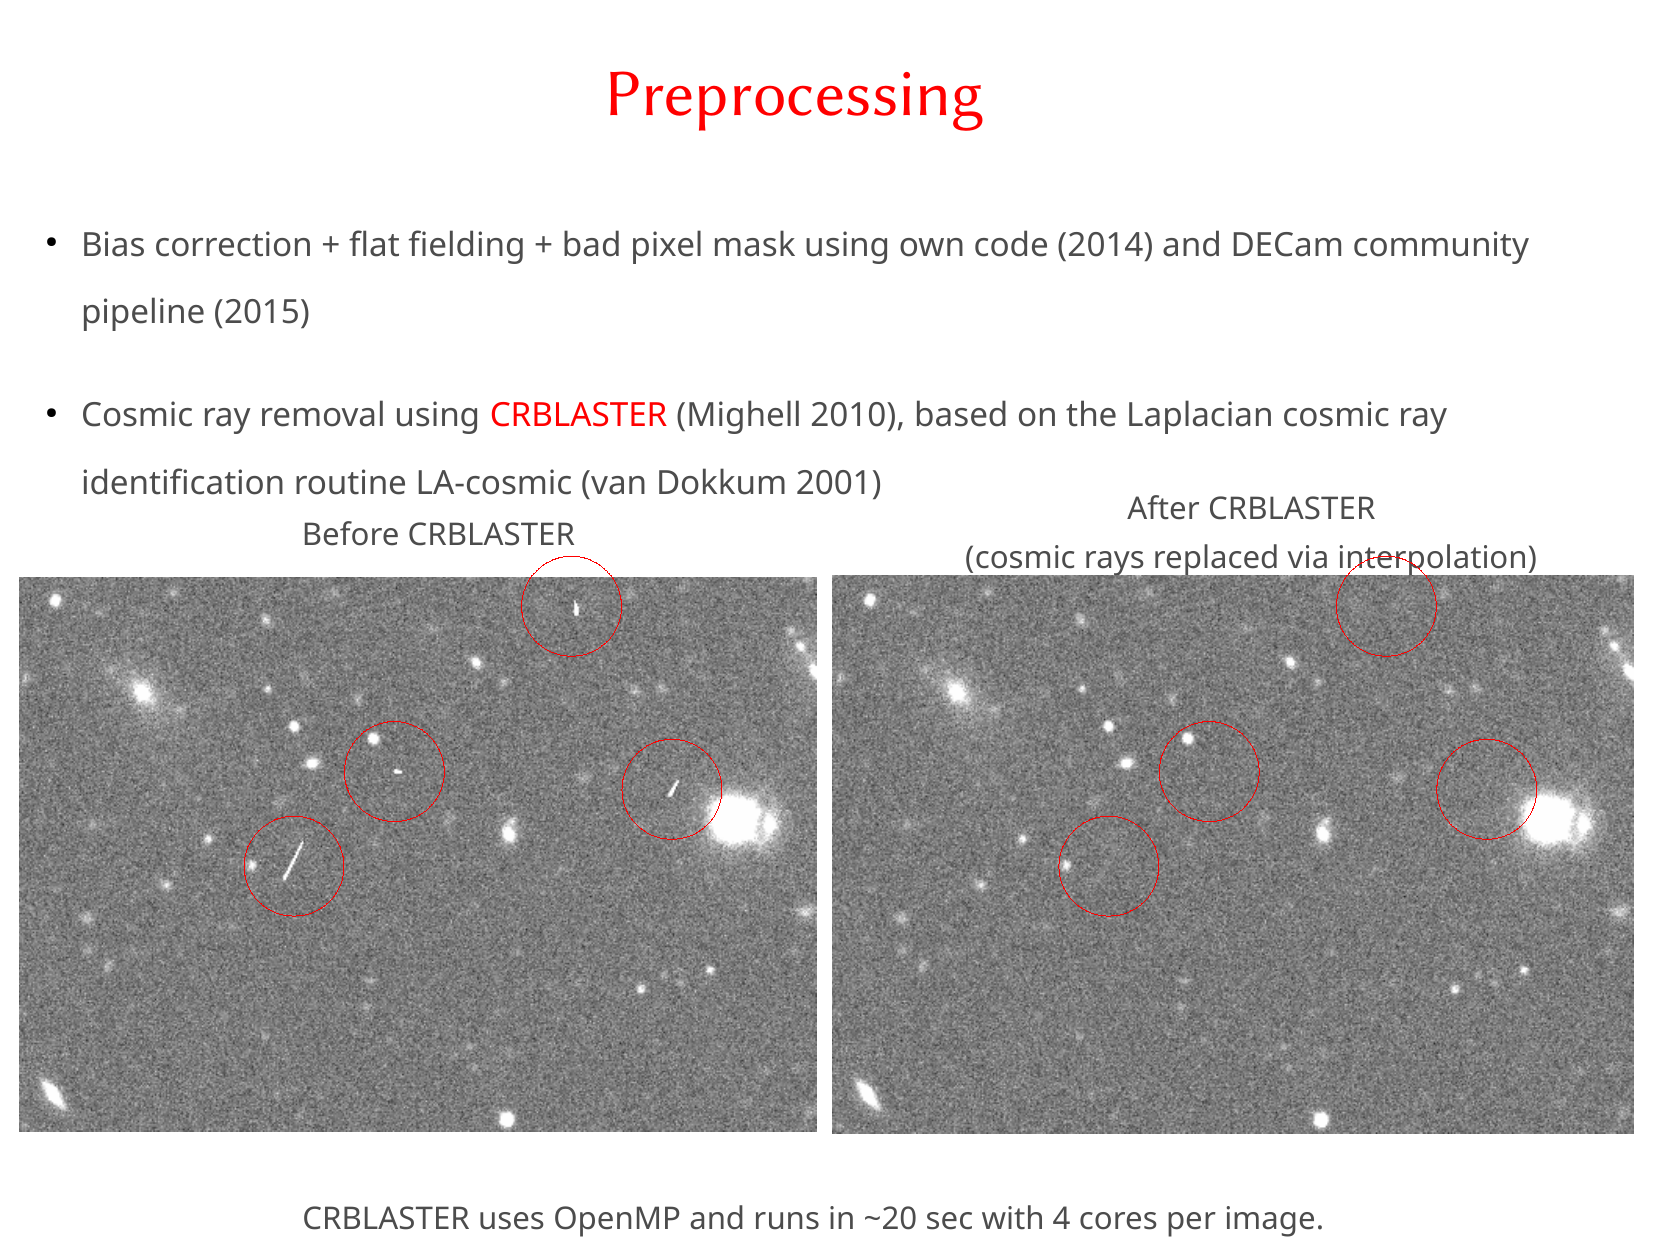

Preprocessing
Bias correction + flat fielding + bad pixel mask using own code (2014) and DECam community pipeline (2015)
Cosmic ray removal using CRBLASTER (Mighell 2010), based on the Laplacian cosmic ray identification routine LA-cosmic (van Dokkum 2001)
After CRBLASTER
(cosmic rays replaced via interpolation)
Before CRBLASTER
CRBLASTER uses OpenMP and runs in ~20 sec with 4 cores per image.